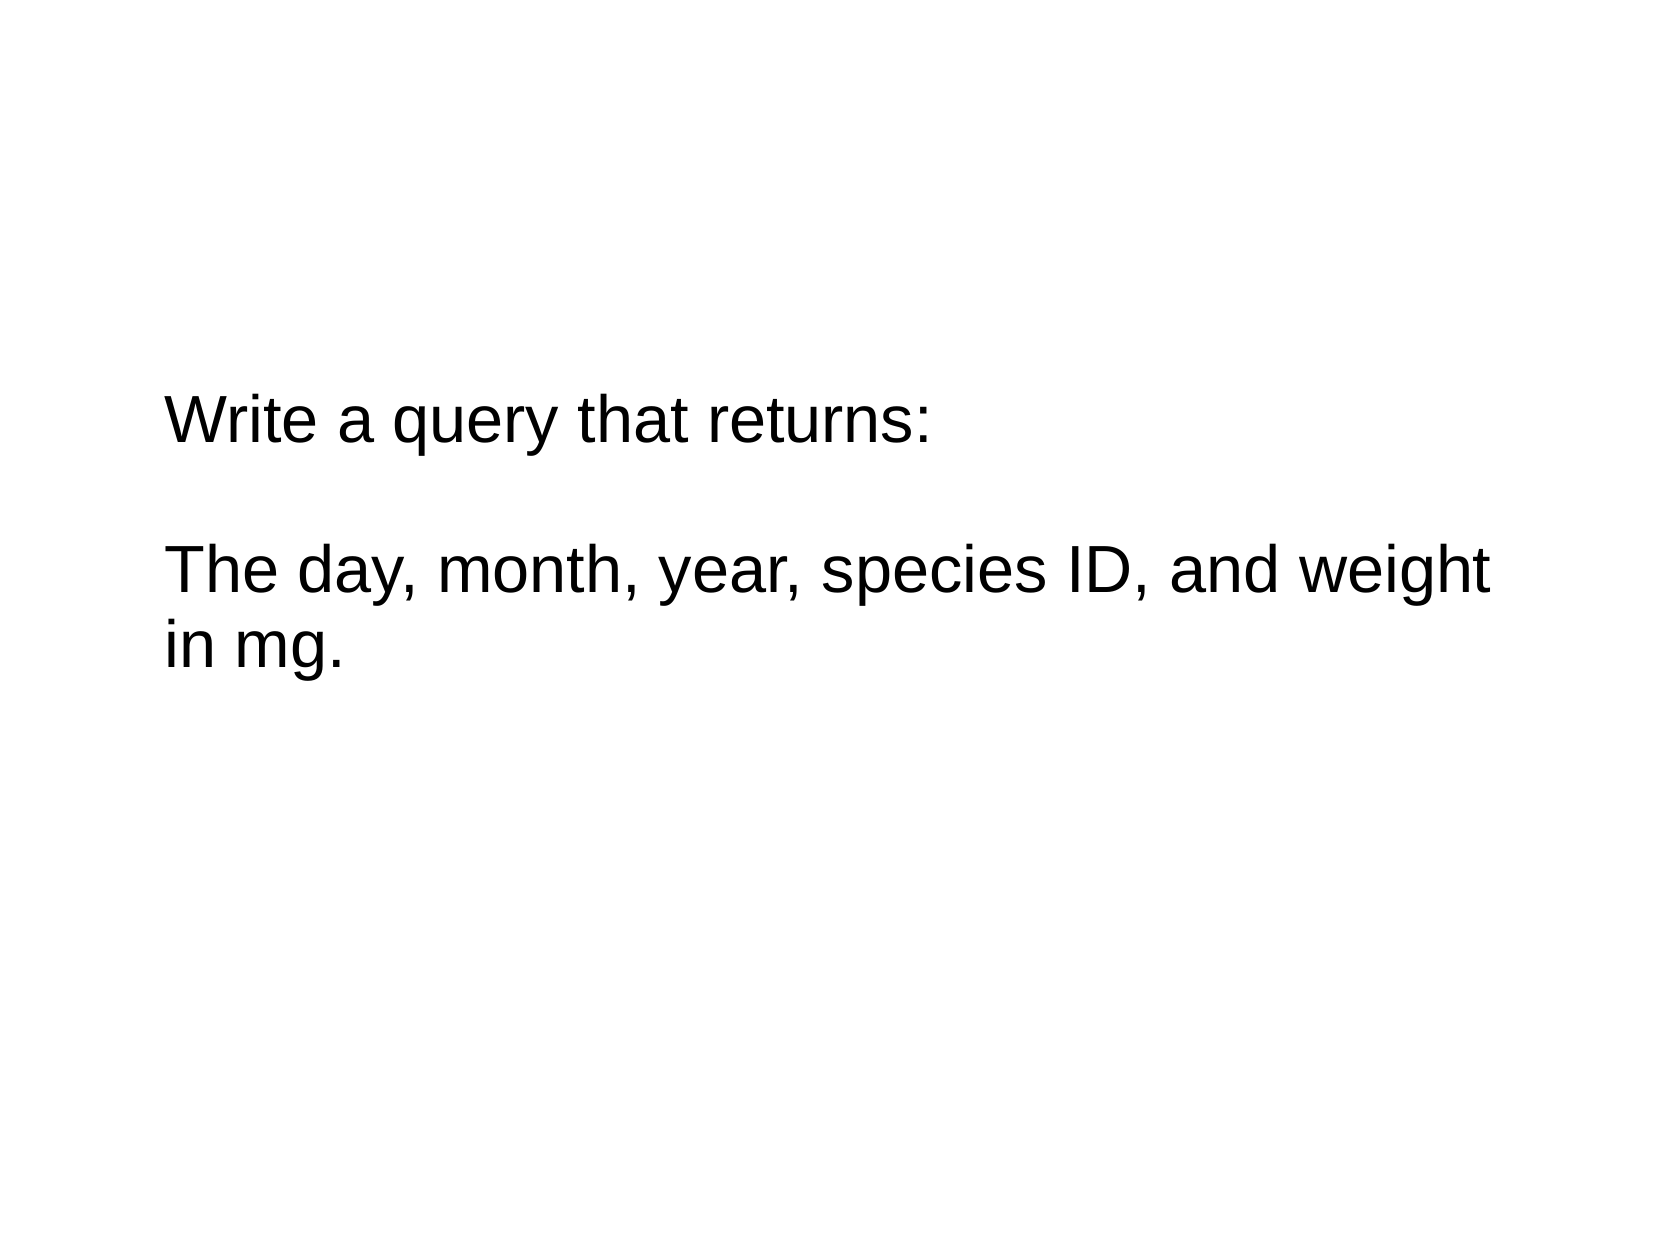

Write a query that returns:
The day, month, year, species ID, and weight in mg.